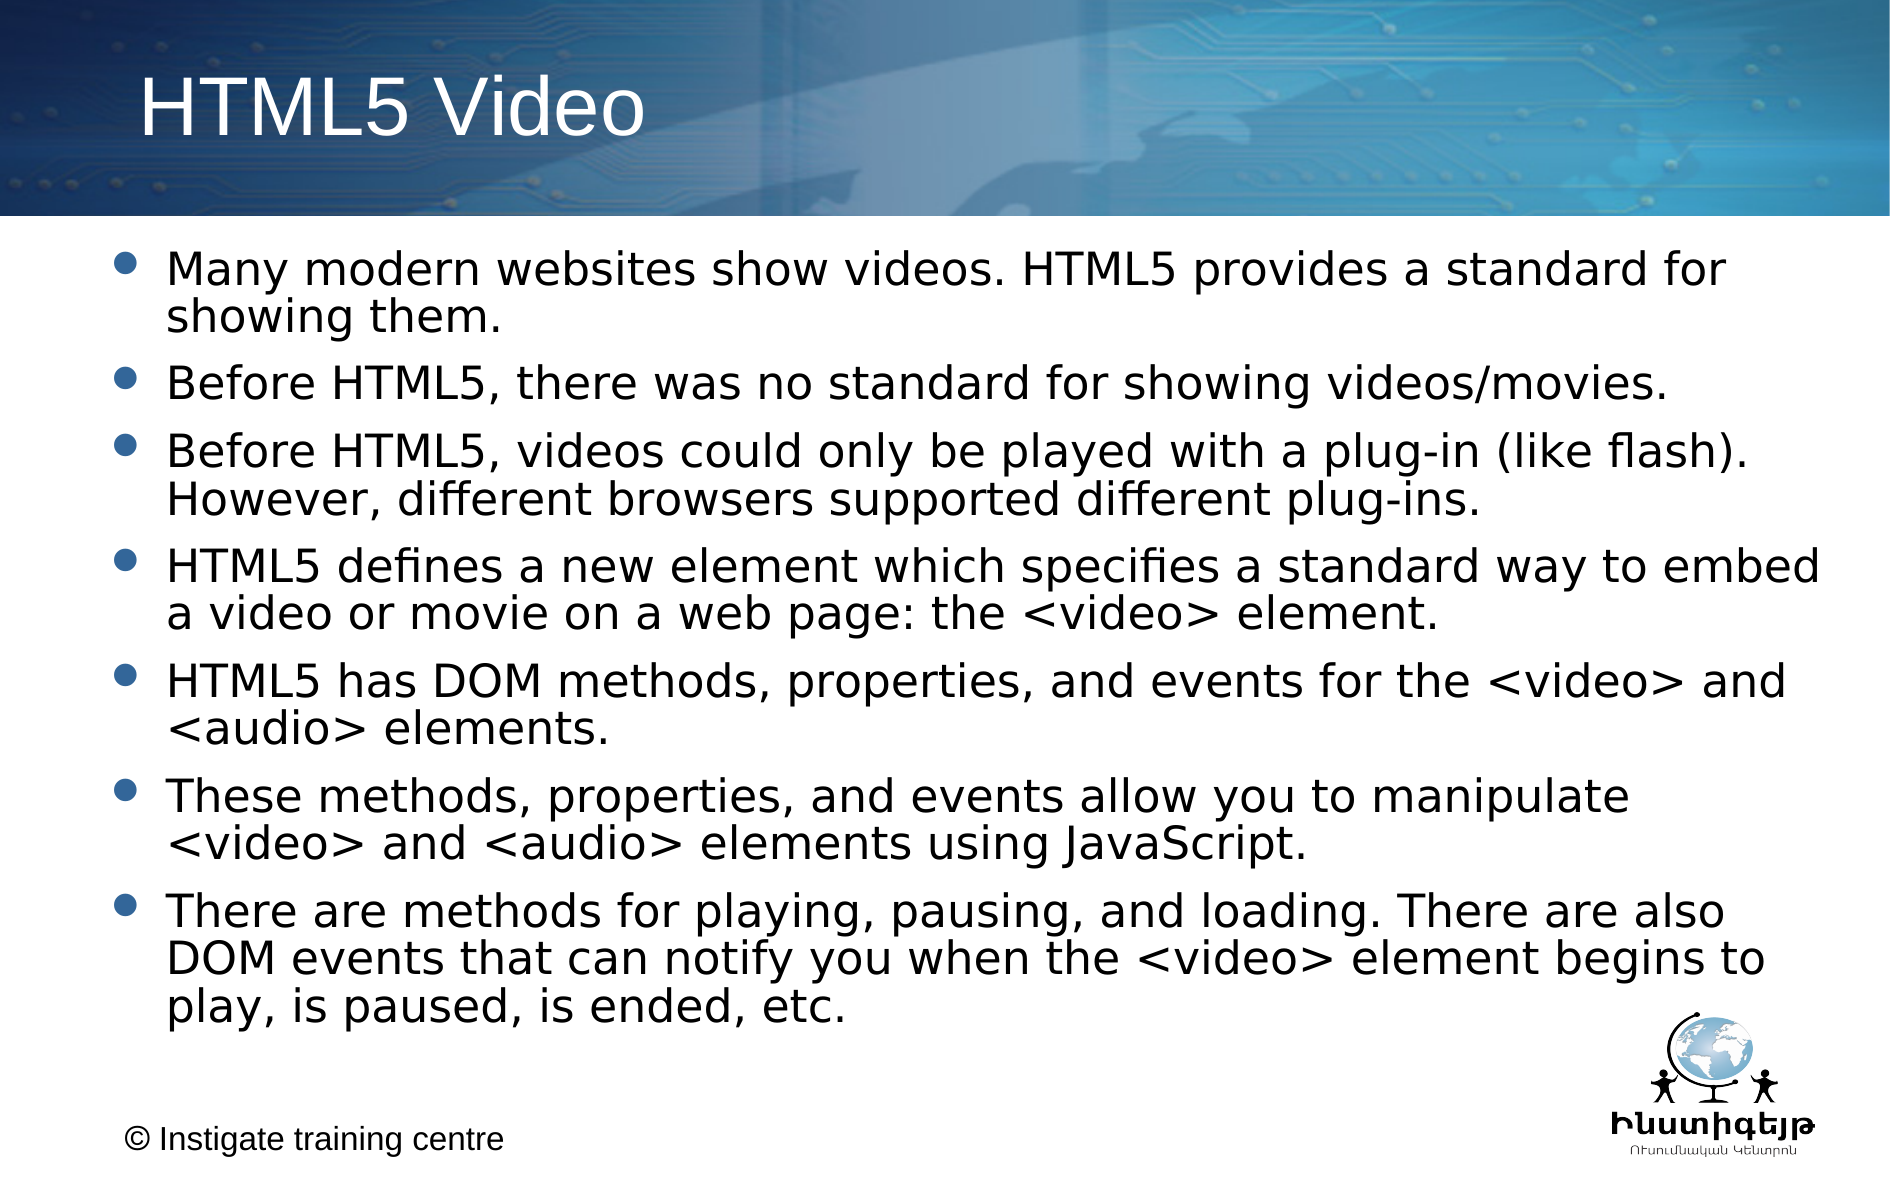

HTML5 Video
# Many modern websites show videos. HTML5 provides a standard for showing them.
Before HTML5, there was no standard for showing videos/movies.
Before HTML5, videos could only be played with a plug-in (like flash). However, different browsers supported different plug-ins.
HTML5 defines a new element which specifies a standard way to embed a video or movie on a web page: the <video> element.
HTML5 has DOM methods, properties, and events for the <video> and <audio> elements.
These methods, properties, and events allow you to manipulate <video> and <audio> elements using JavaScript.
There are methods for playing, pausing, and loading. There are also DOM events that can notify you when the <video> element begins to play, is paused, is ended, etc.